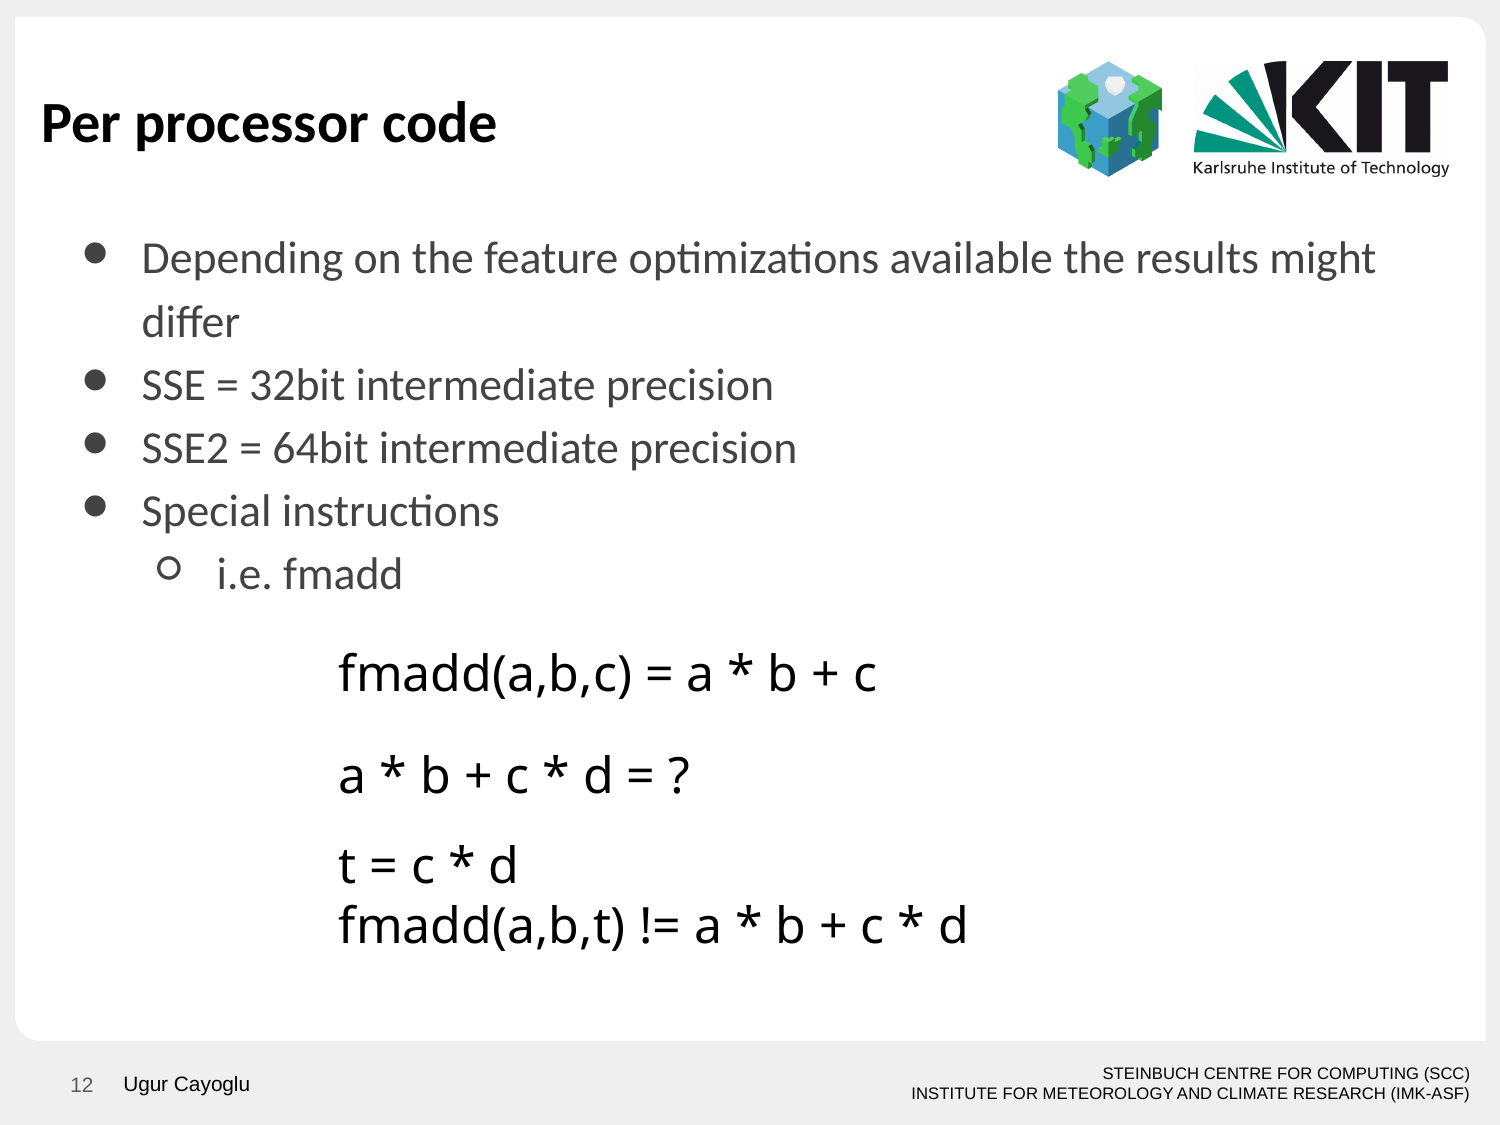

# Per processor code
Depending on the feature optimizations available the results might differ
SSE = 32bit intermediate precision
SSE2 = 64bit intermediate precision
Special instructions
i.e. fmadd
fmadd(a,b,c) = a * b + c
a * b + c * d = ?
t = c * d
fmadd(a,b,t) != a * b + c * d
STEINBUCH CENTRE FOR COMPUTING (SCC)
INSTITUTE FOR METEOROLOGY AND CLIMATE RESEARCH (IMK-ASF)
Ugur Cayoglu